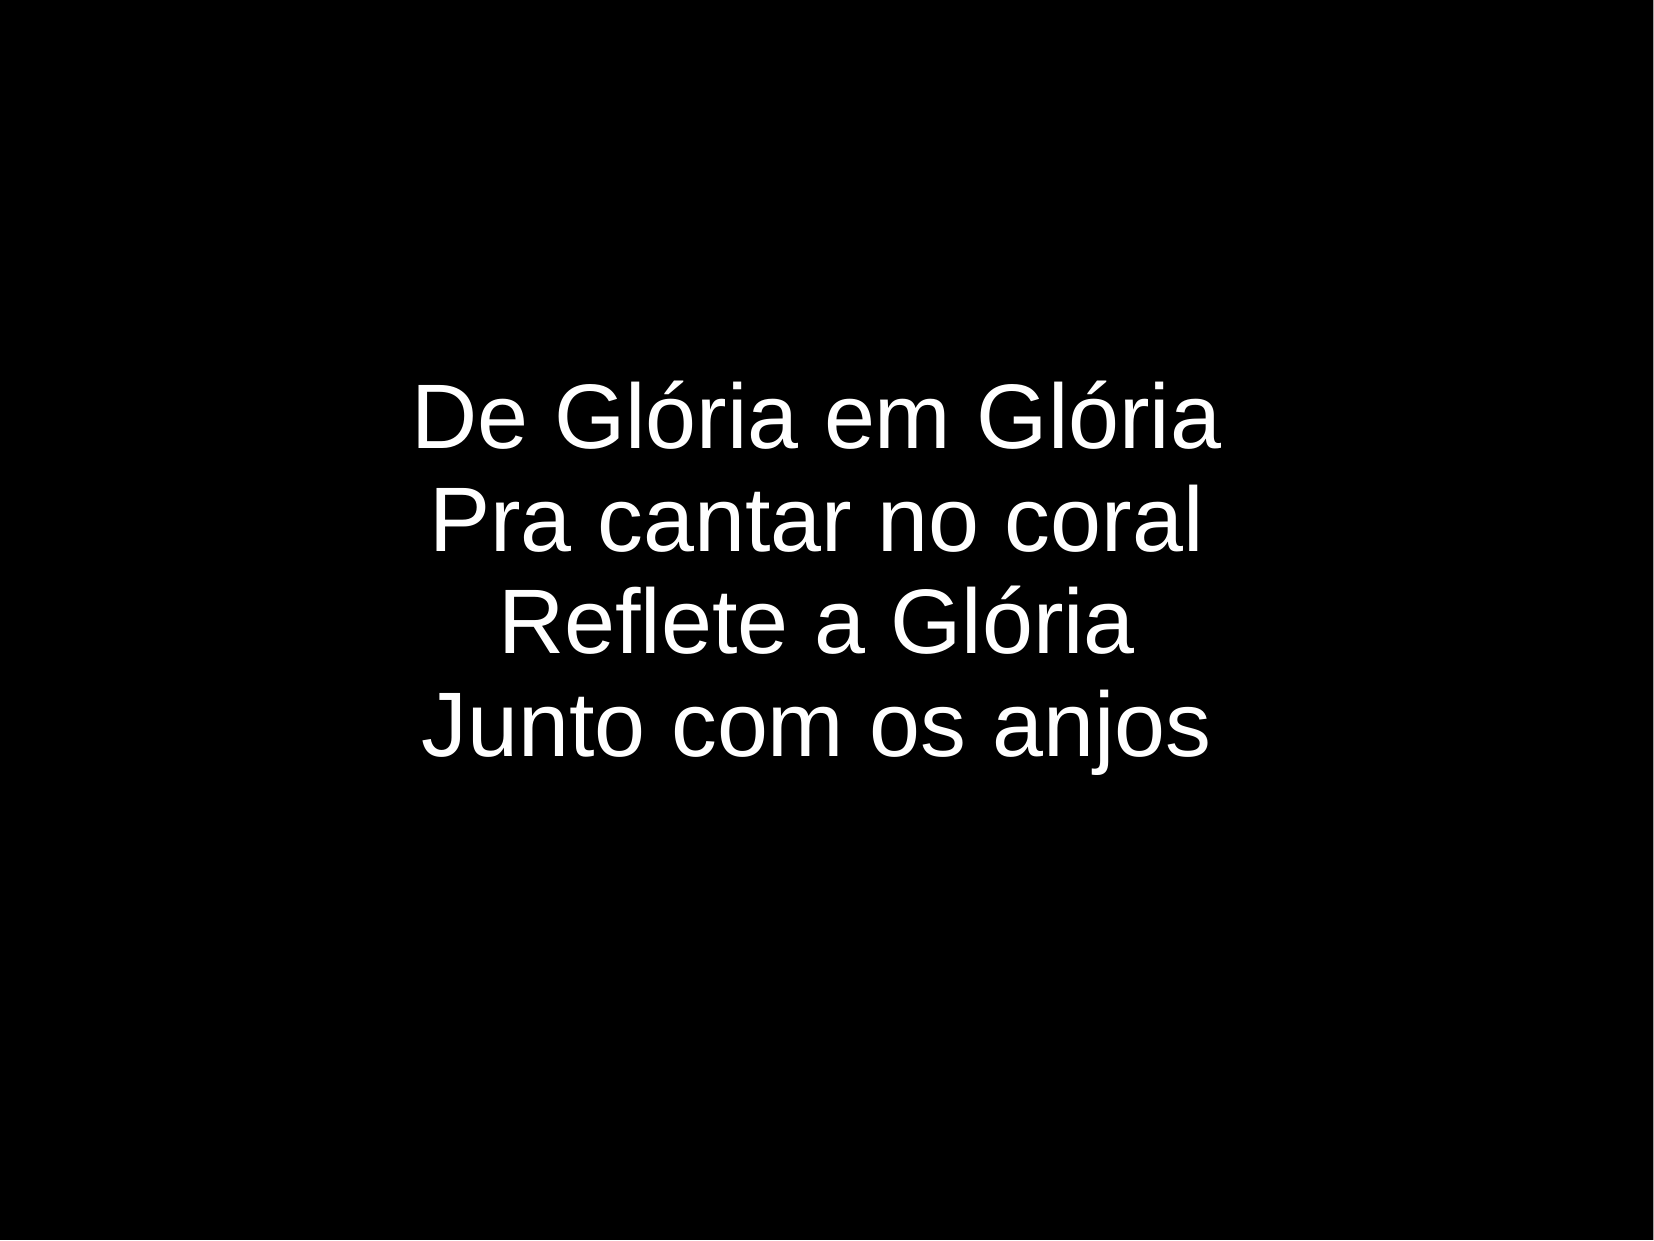

De Glória em Glória
Pra cantar no coral
Reflete a Glória
Junto com os anjos